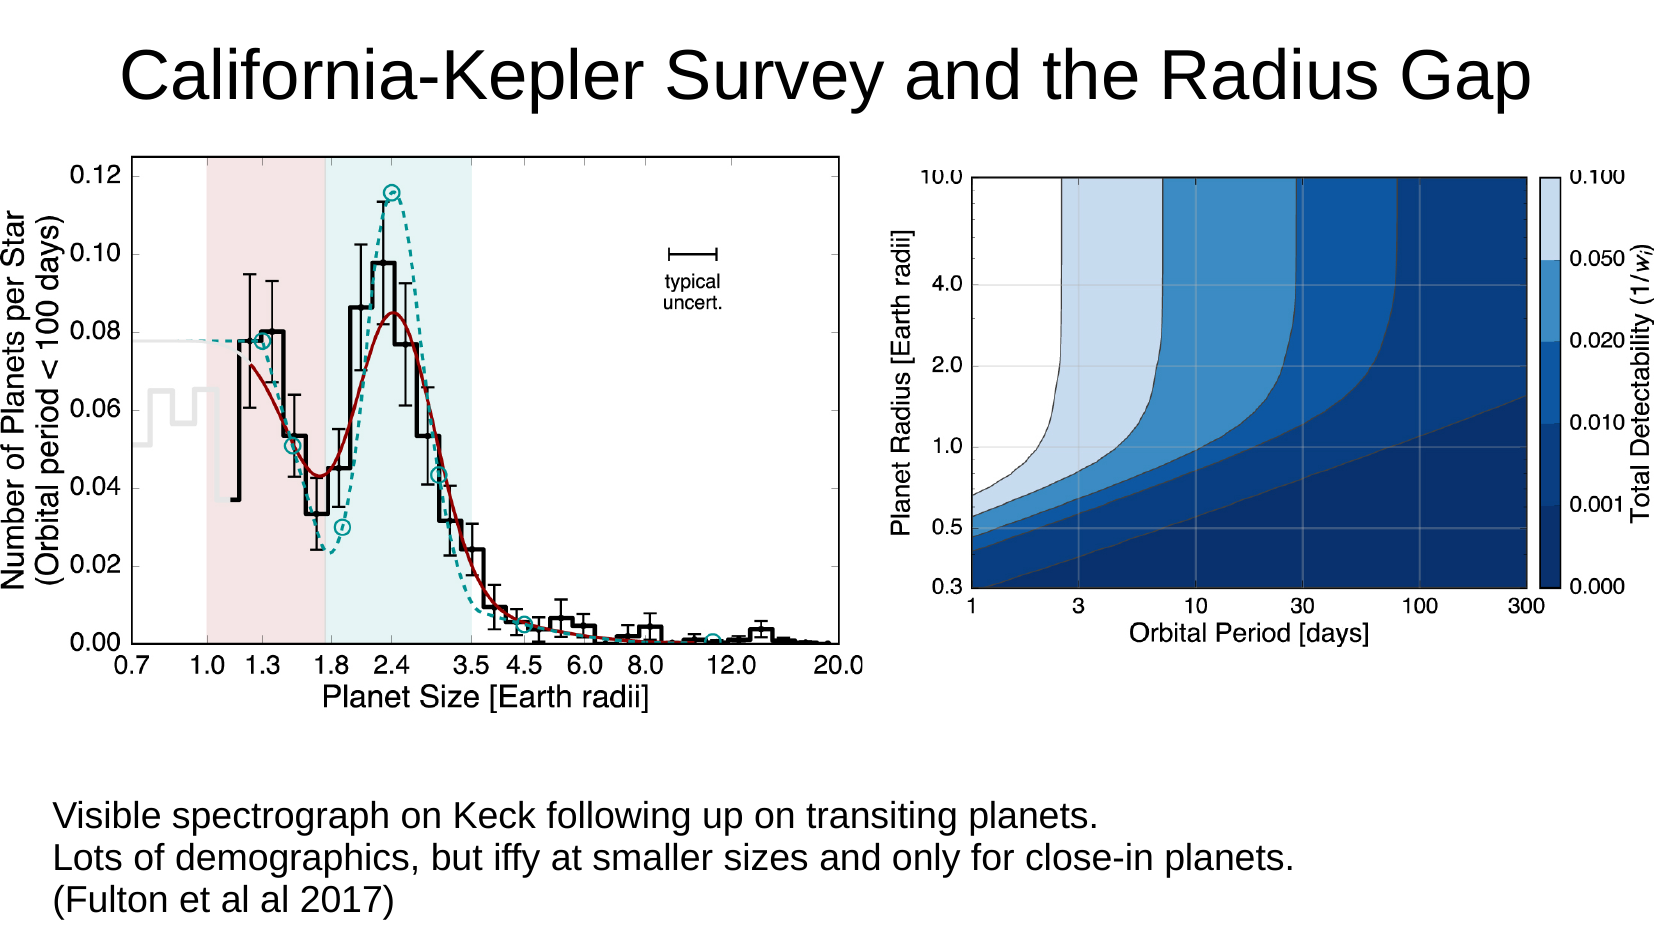

# California-Kepler Survey and the Radius Gap
Visible spectrograph on Keck following up on transiting planets.
Lots of demographics, but iffy at smaller sizes and only for close-in planets.
(Fulton et al al 2017)